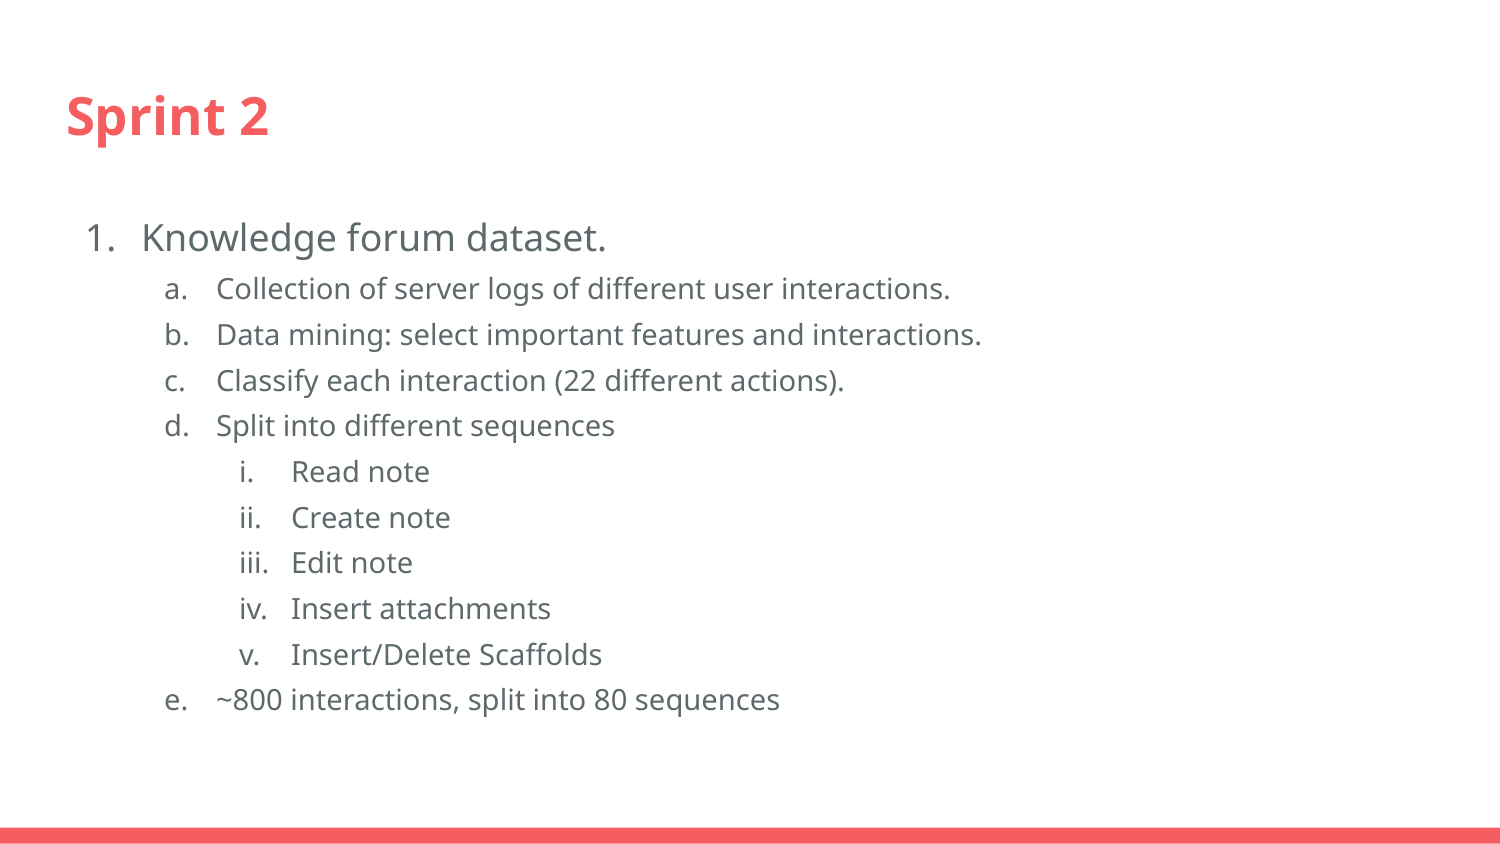

# Sprint 2
Knowledge forum dataset.
Collection of server logs of different user interactions.
Data mining: select important features and interactions.
Classify each interaction (22 different actions).
Split into different sequences
Read note
Create note
Edit note
Insert attachments
Insert/Delete Scaffolds
~800 interactions, split into 80 sequences